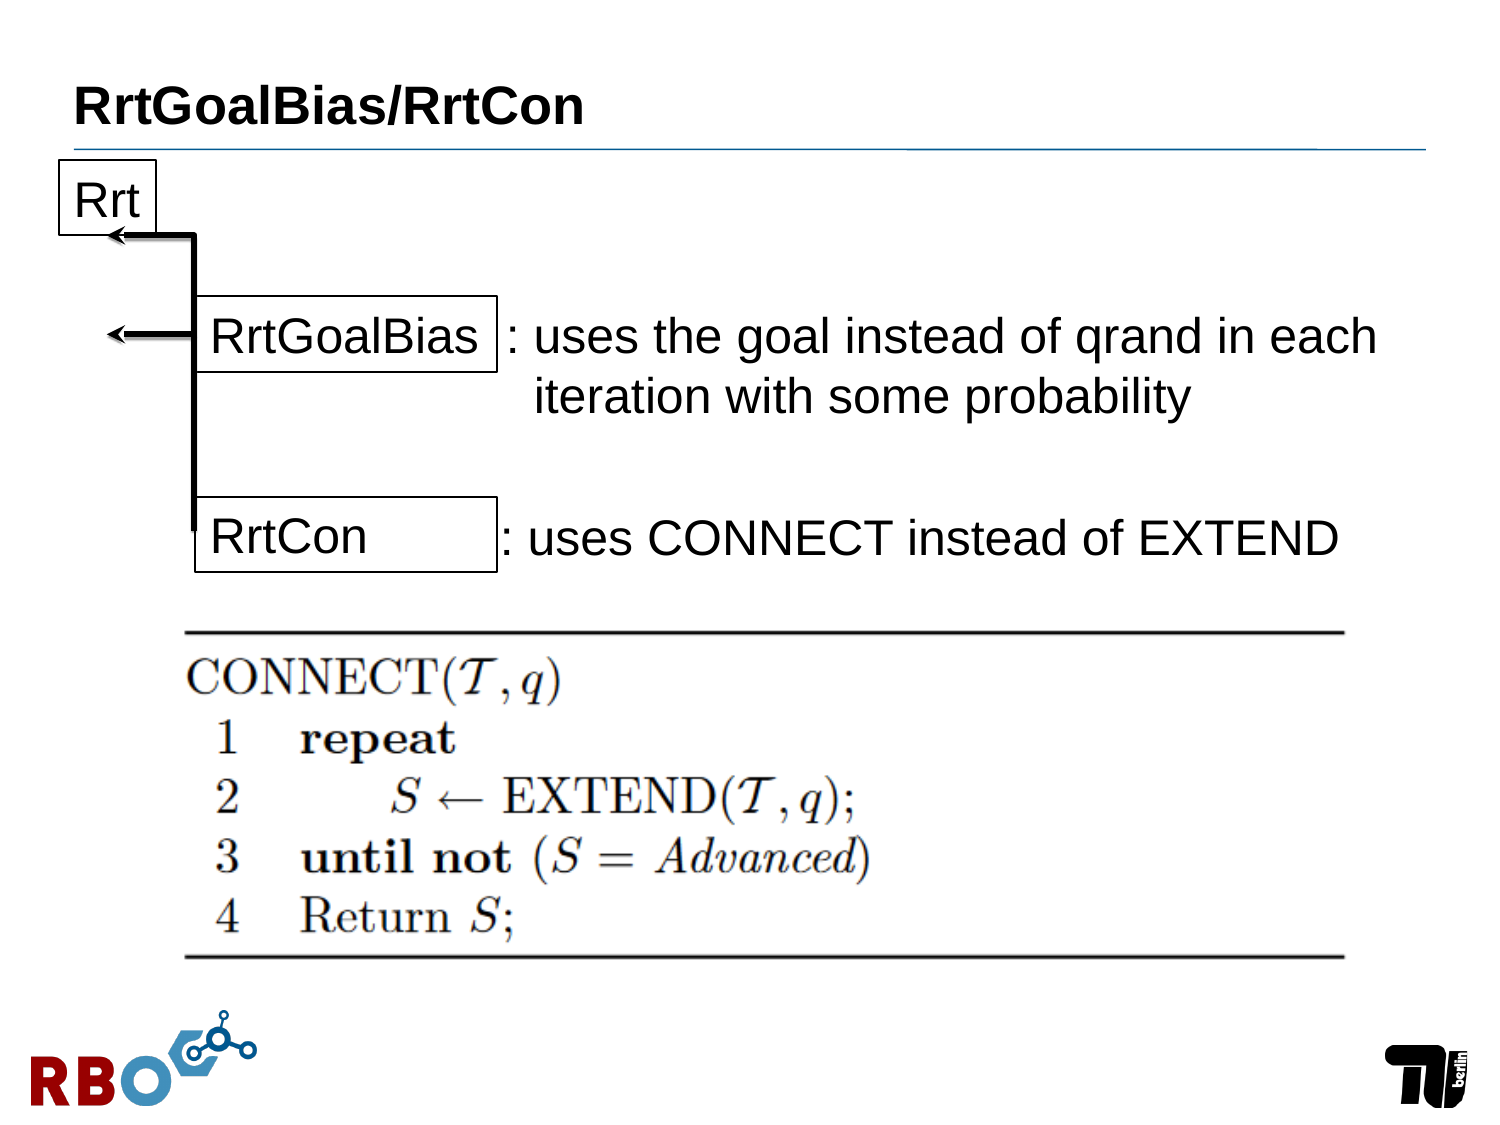

# RrtGoalBias/RrtCon
Rrt
RrtGoalBias
: uses the goal instead of qrand in each
 iteration with some probability
RrtCon
: uses CONNECT instead of EXTEND